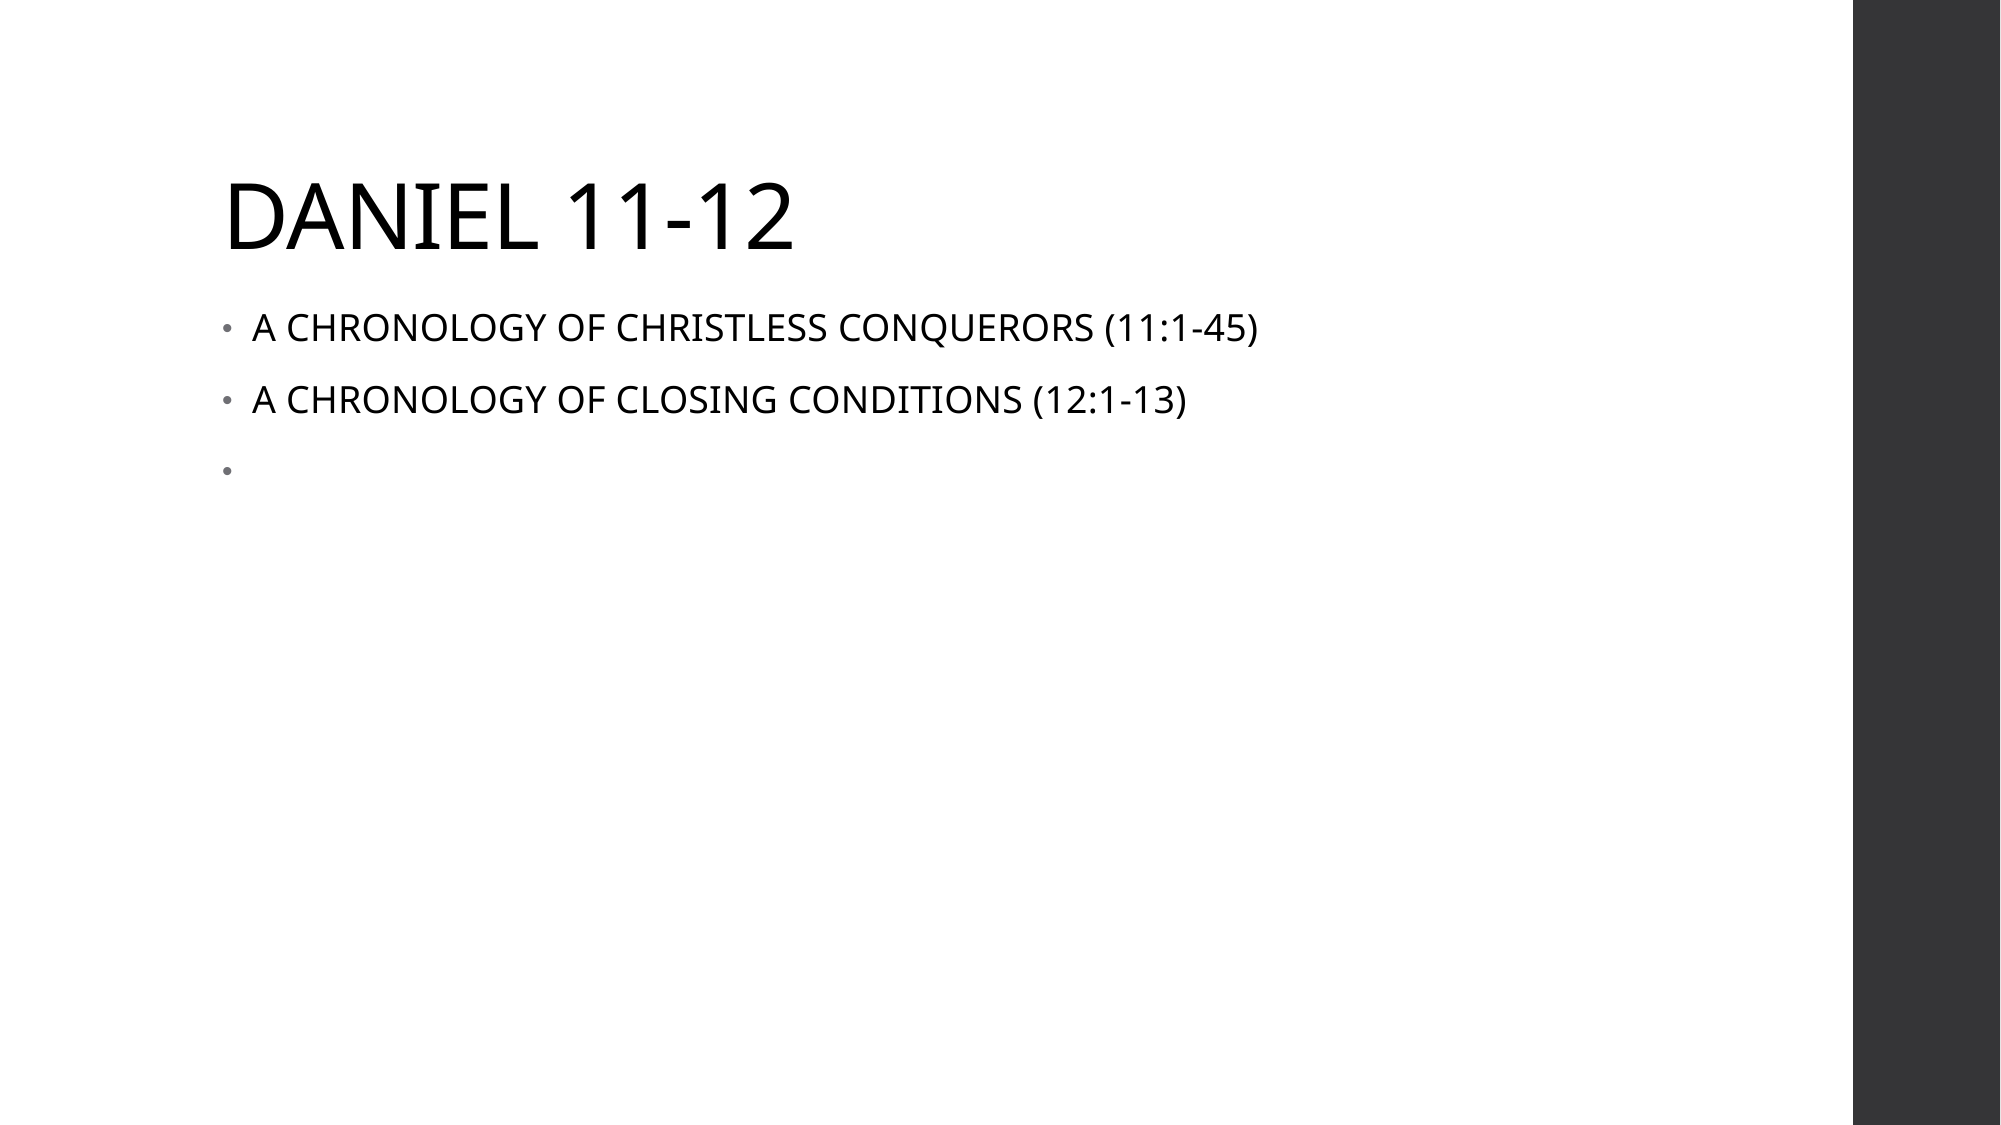

# DANIEL 11-12
A CHRONOLOGY OF CHRISTLESS CONQUERORS (11:1-45)
A CHRONOLOGY OF CLOSING CONDITIONS (12:1-13)